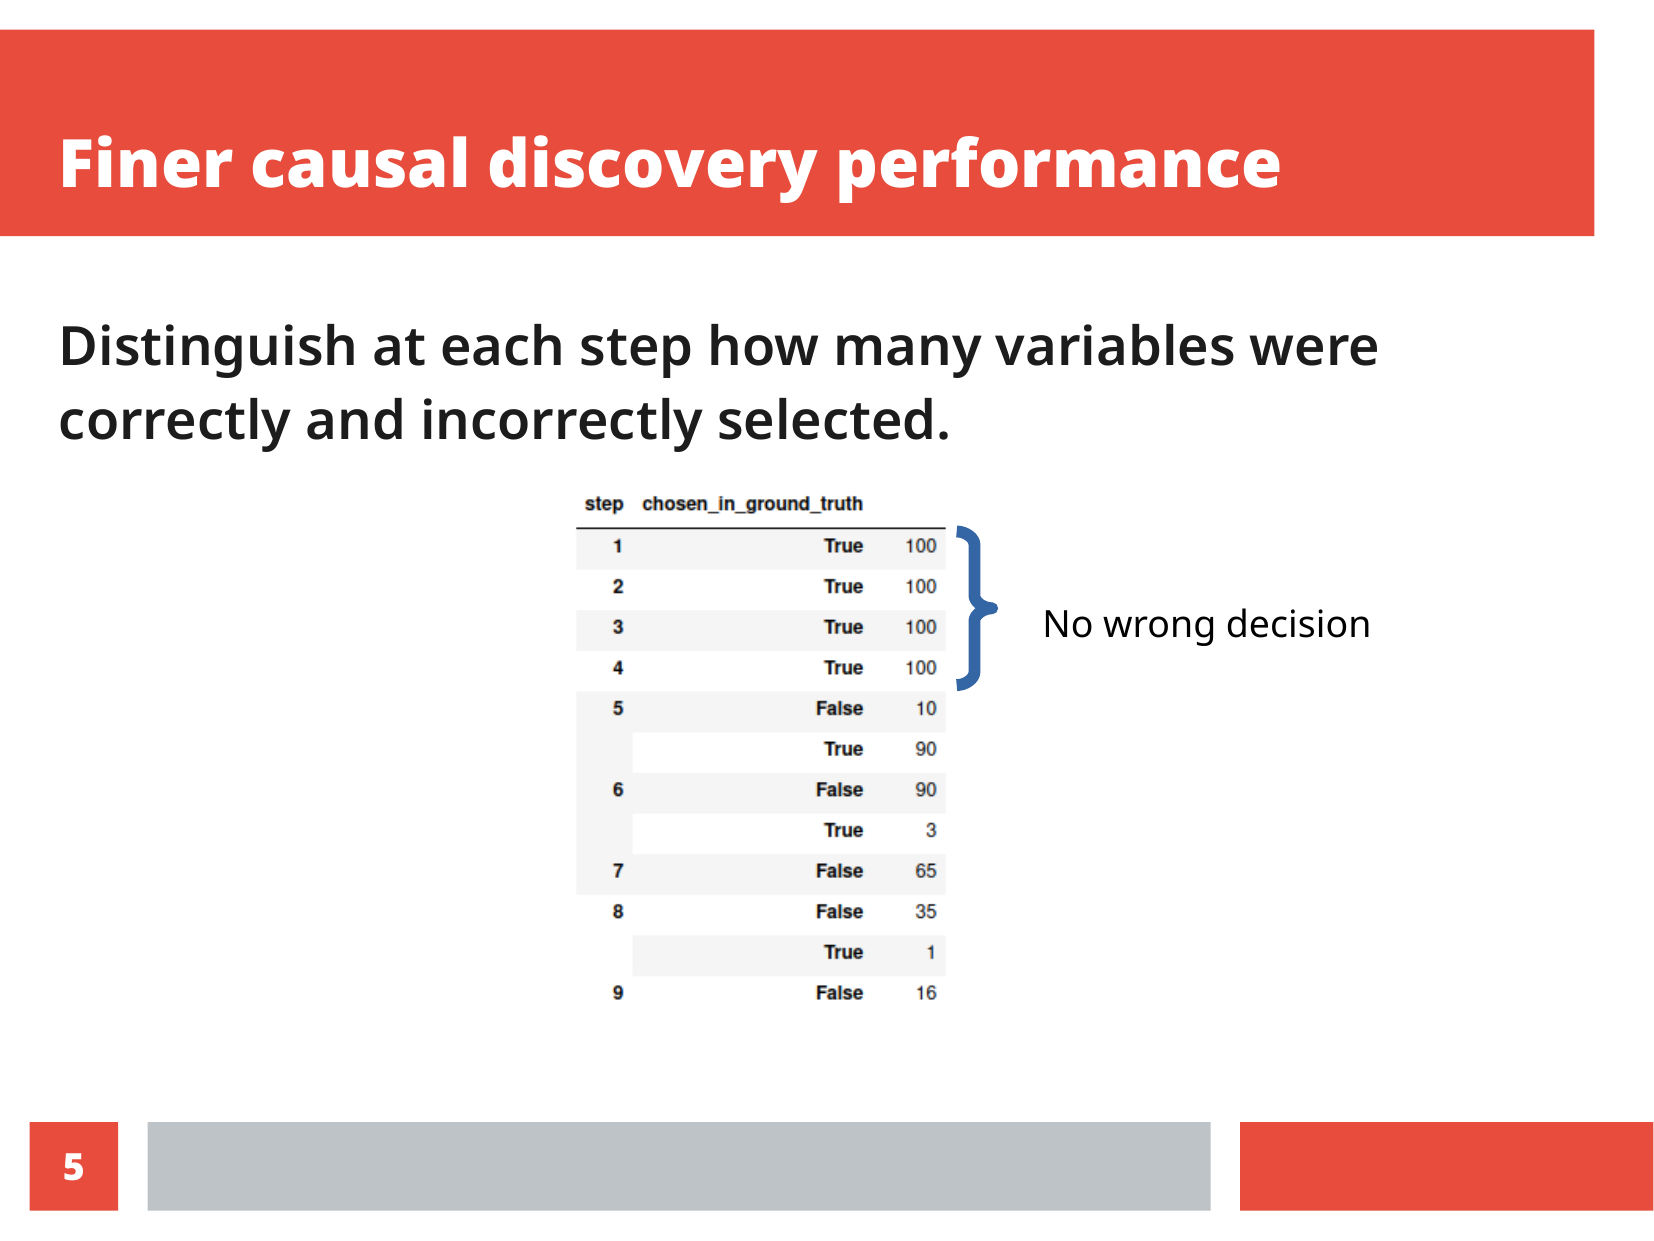

# Finer causal discovery performance
Distinguish at each step how many variables were correctly and incorrectly selected.
No wrong decision
5